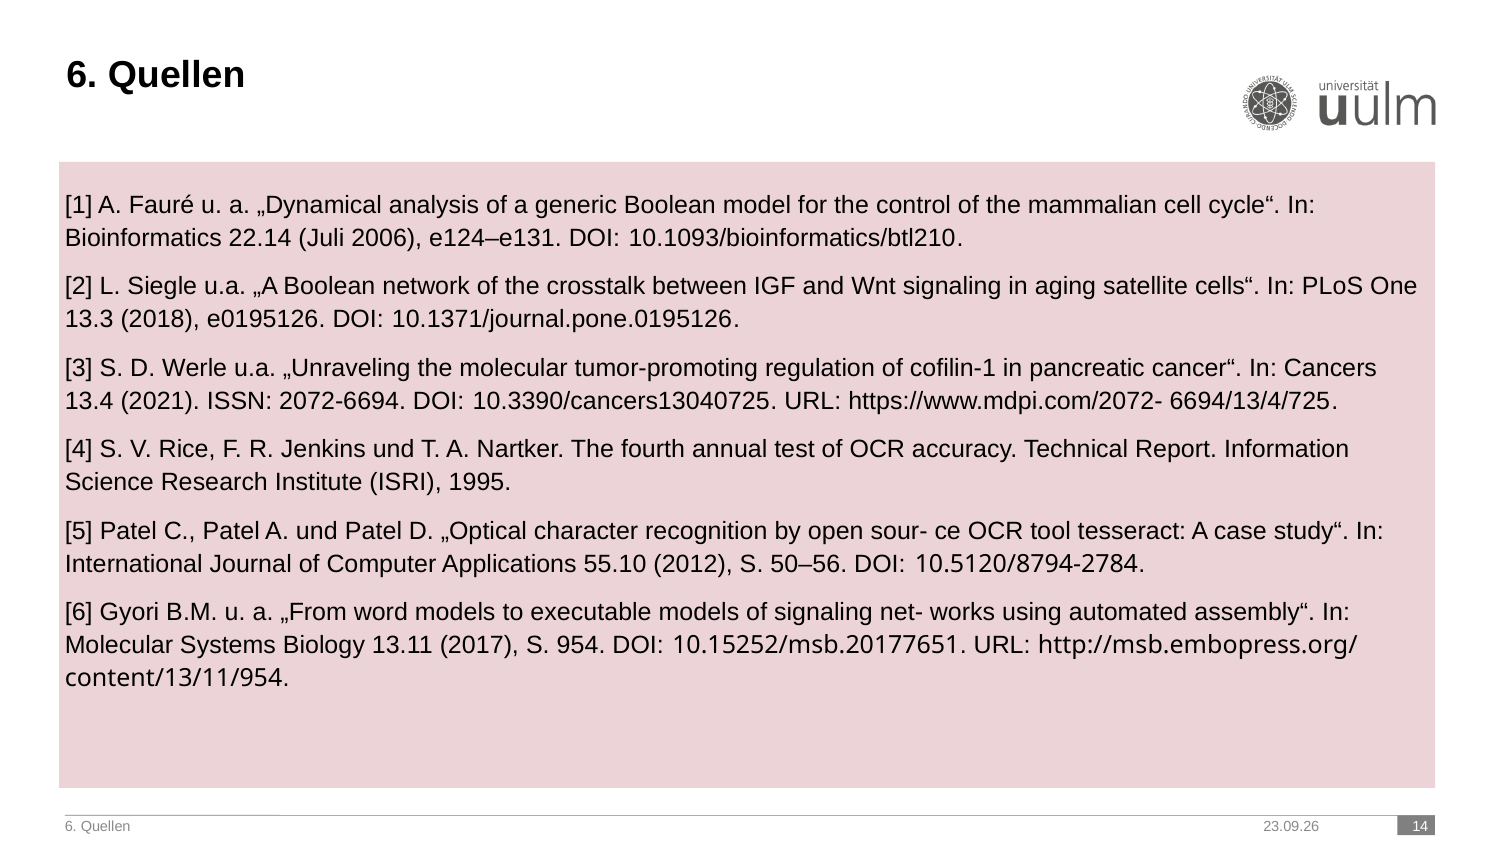

6. Quellen
[1] A. Fauré u. a. „Dynamical analysis of a generic Boolean model for the control of the mammalian cell cycle“. In: Bioinformatics 22.14 (Juli 2006), e124–e131. DOI: 10.1093/bioinformatics/btl210.
[2] L. Siegle u.a. „A Boolean network of the crosstalk between IGF and Wnt signaling in aging satellite cells“. In: PLoS One 13.3 (2018), e0195126. DOI: 10.1371/journal.pone.0195126.
[3] S. D. Werle u.a. „Unraveling the molecular tumor-promoting regulation of cofilin-1 in pancreatic cancer“. In: Cancers 13.4 (2021). ISSN: 2072-6694. DOI: 10.3390/cancers13040725. URL: https://www.mdpi.com/2072- 6694/13/4/725.
[4] S. V. Rice, F. R. Jenkins und T. A. Nartker. The fourth annual test of OCR accuracy. Technical Report. Information Science Research Institute (ISRI), 1995.
[5] Patel C., Patel A. und Patel D. „Optical character recognition by open sour- ce OCR tool tesseract: A case study“. In: International Journal of Computer Applications 55.10 (2012), S. 50–56. DOI: 10.5120/8794-2784.
[6] Gyori B.M. u. a. „From word models to executable models of signaling net- works using automated assembly“. In: Molecular Systems Biology 13.11 (2017), S. 954. DOI: 10.15252/msb.20177651. URL: http://msb.embopress.org/ content/13/11/954.
6. Quellen